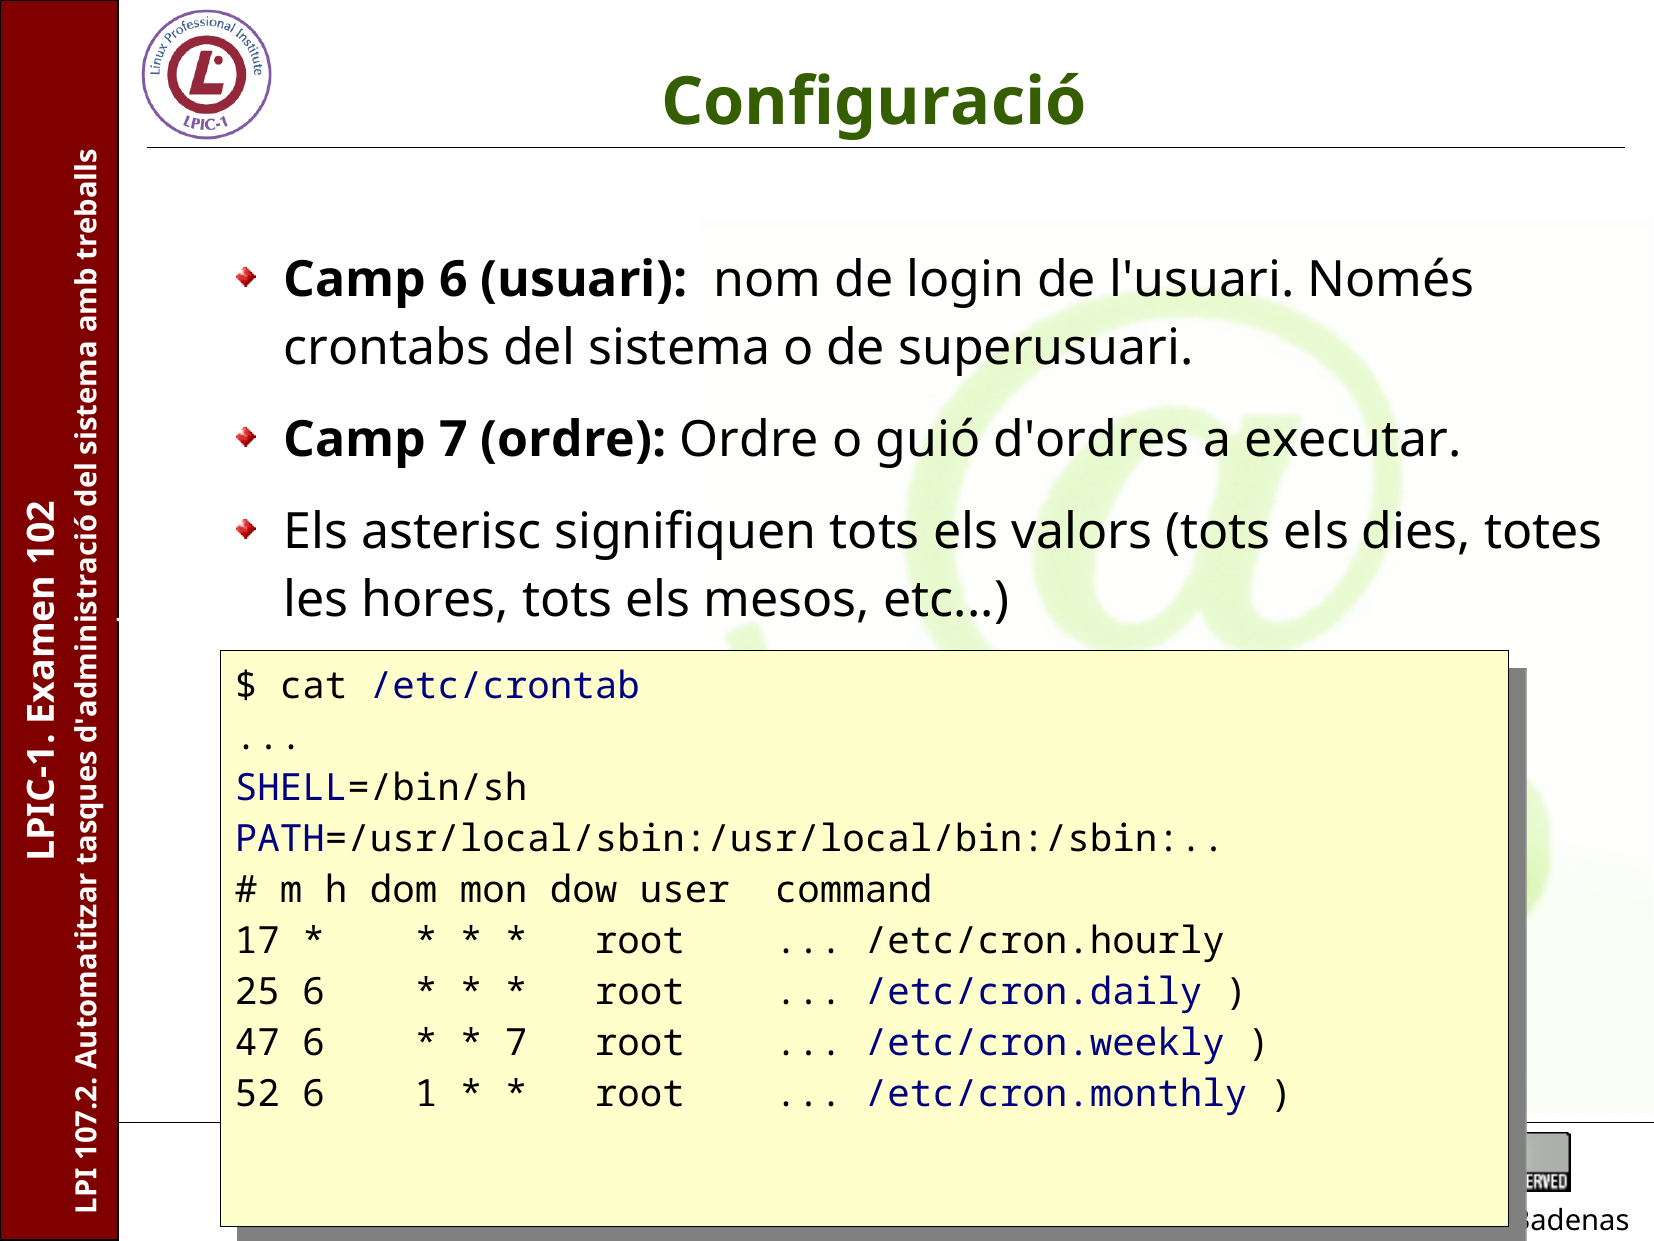

# Configuració
Camp 6 (usuari): nom de login de l'usuari. Només crontabs del sistema o de superusuari.
Camp 7 (ordre): Ordre o guió d'ordres a executar.
Els asterisc signifiquen tots els valors (tots els dies, totes les hores, tots els mesos, etc...)
$ cat /etc/crontab
...
SHELL=/bin/sh
PATH=/usr/local/sbin:/usr/local/bin:/sbin:..
# m h dom mon dow user command
17 * * * * root ... /etc/cron.hourly
25 6 * * * root ... /etc/cron.daily )
47 6 * * 7 root ... /etc/cron.weekly )
52 6 1 * * root ... /etc/cron.monthly )